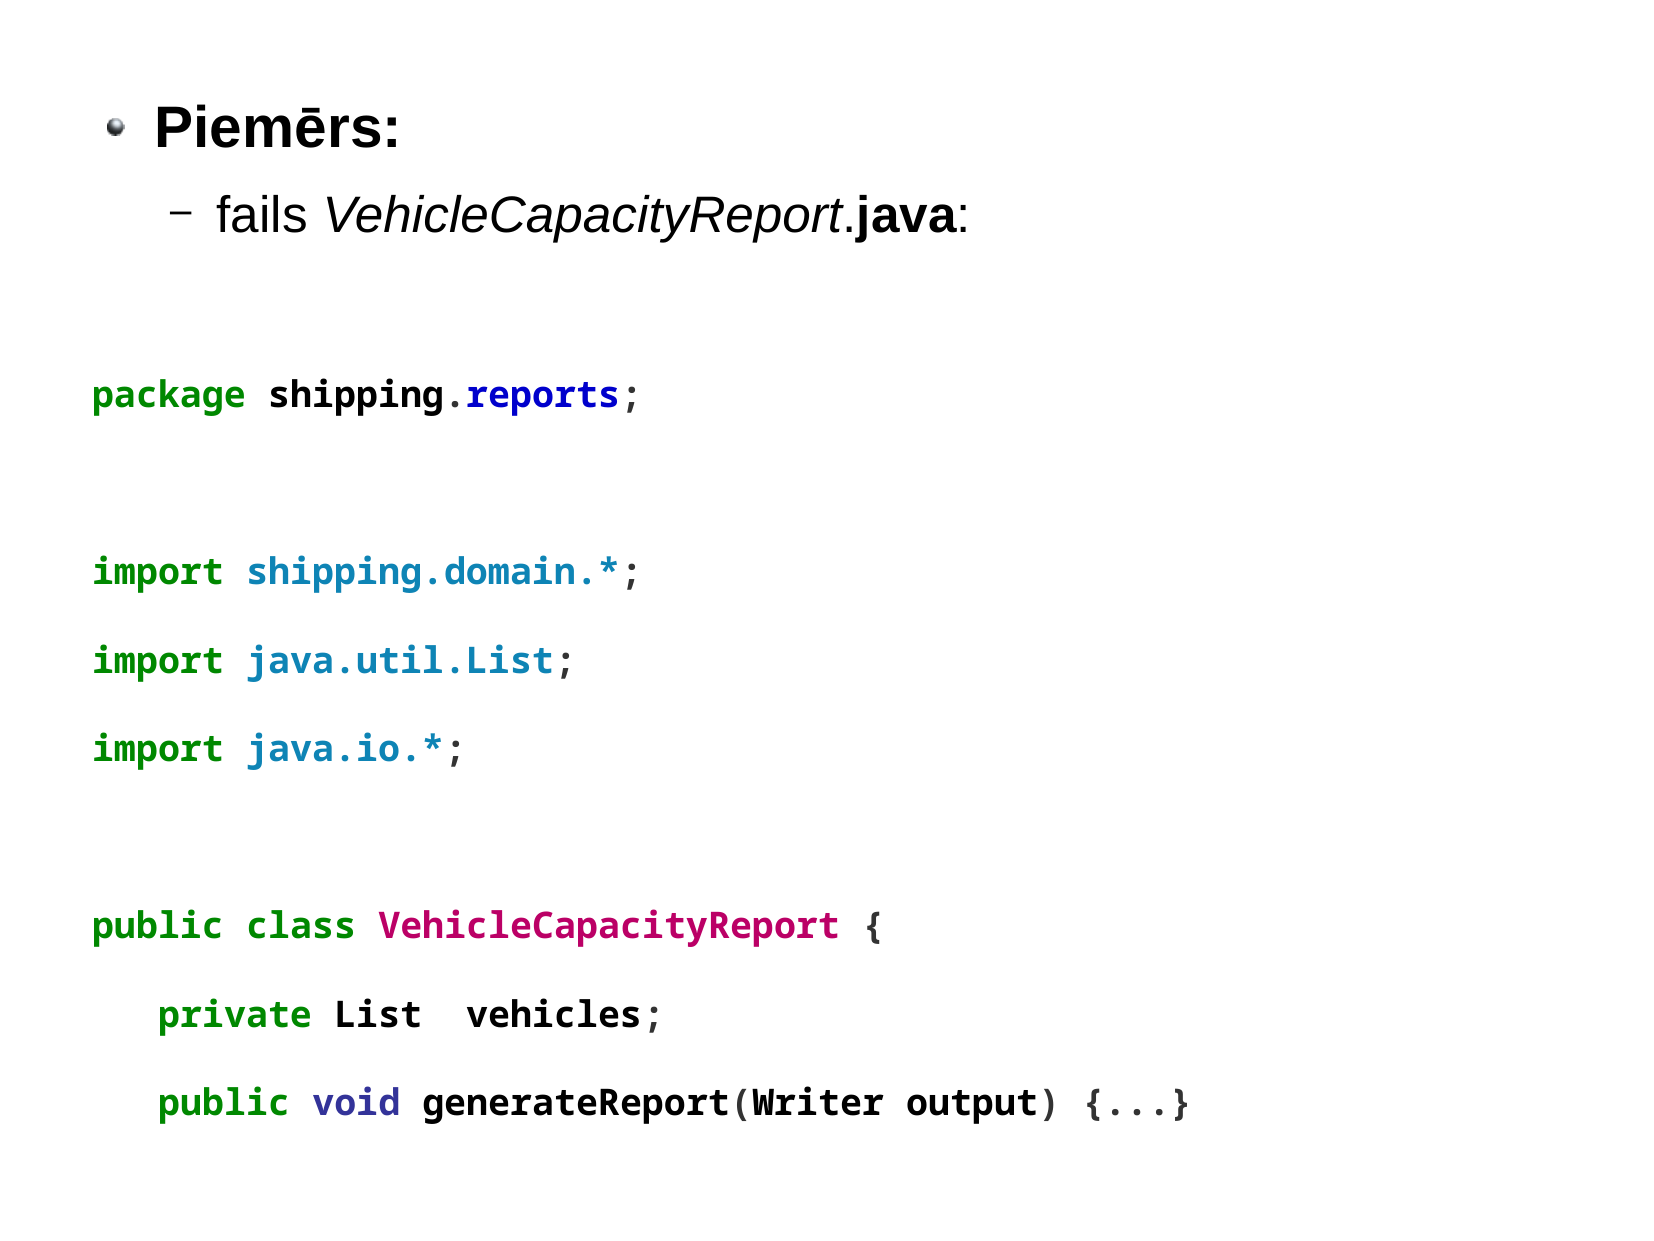

#
Piemērs:
fails VehicleCapacityReport.java:
package shipping.reports;
import shipping.domain.*;
import java.util.List;
import java.io.*;
public class VehicleCapacityReport {
 private List vehicles;
 public void generateReport(Writer output) {...}